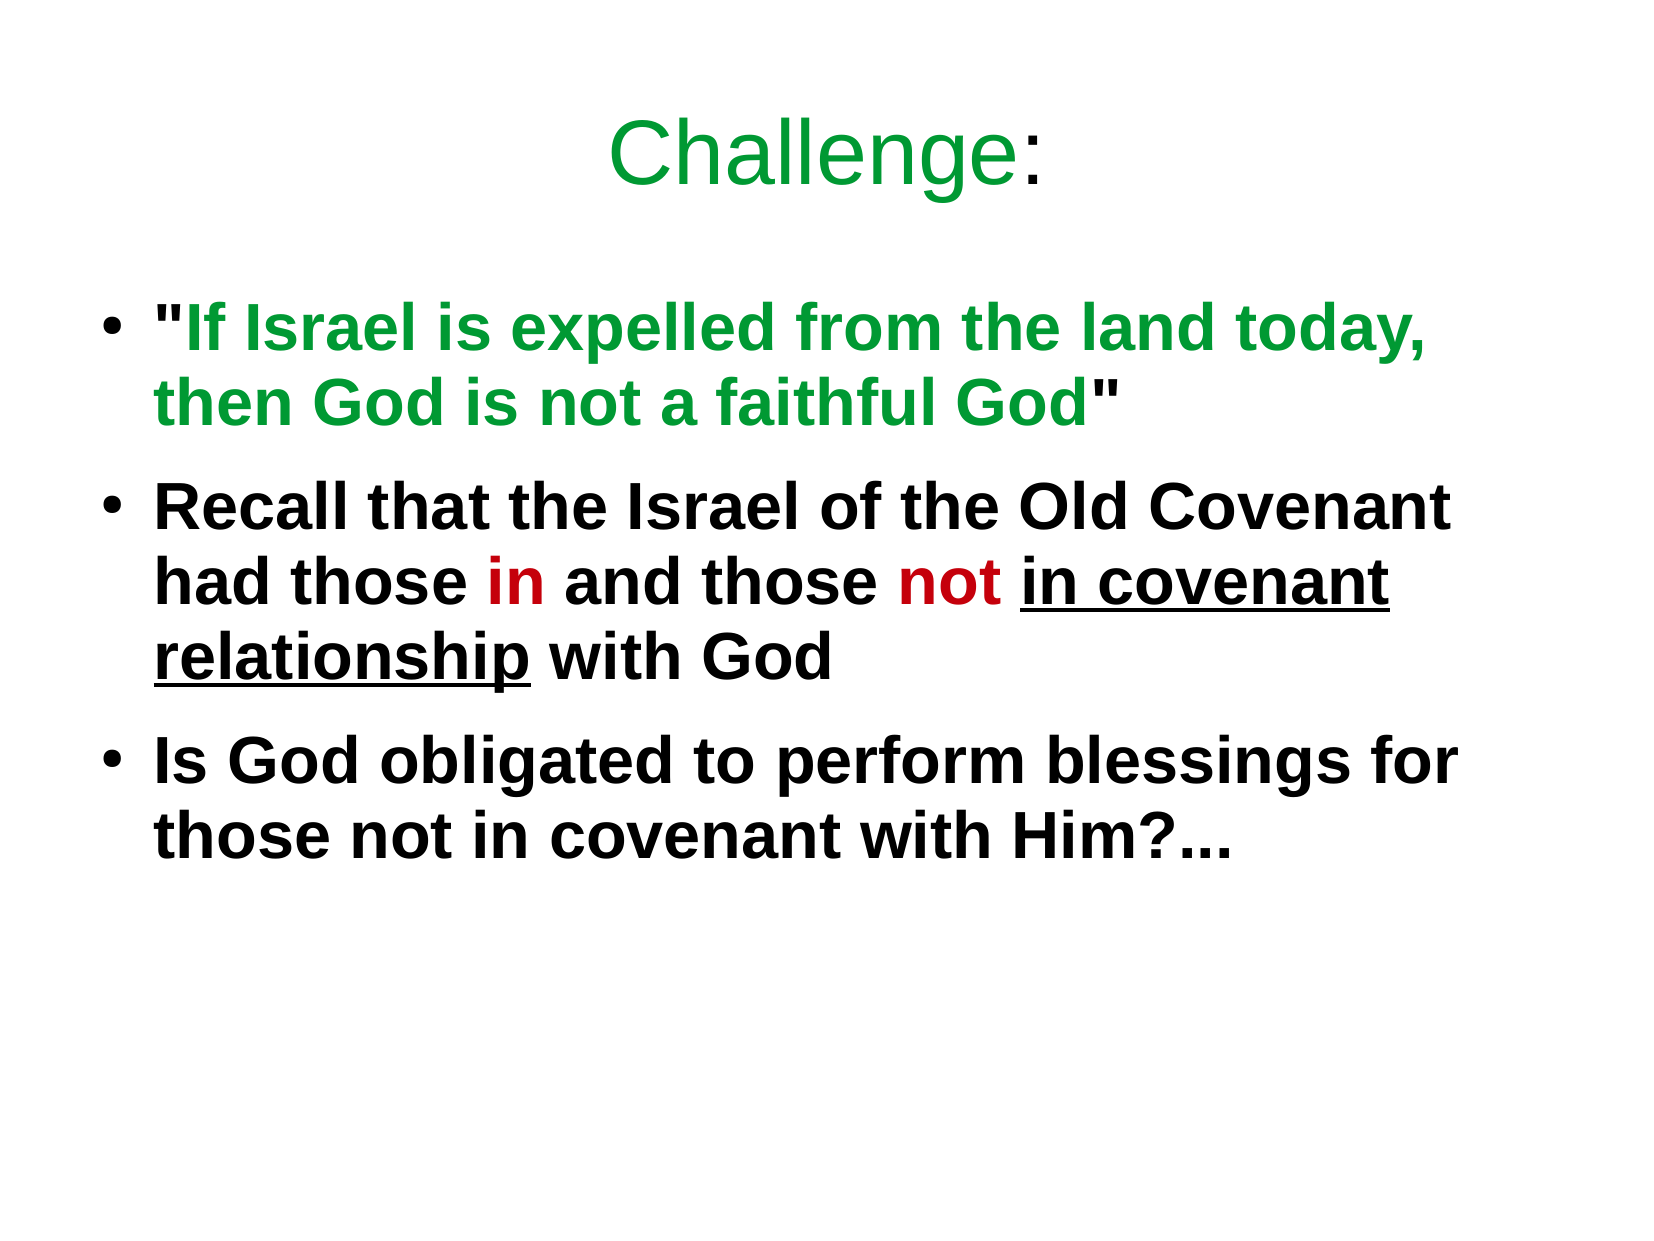

# Challenge:
"If Israel is expelled from the land today, then God is not a faithful God"
Recall that the Israel of the Old Covenant had those in and those not in covenant relationship with God
Is God obligated to perform blessings for those not in covenant with Him?...